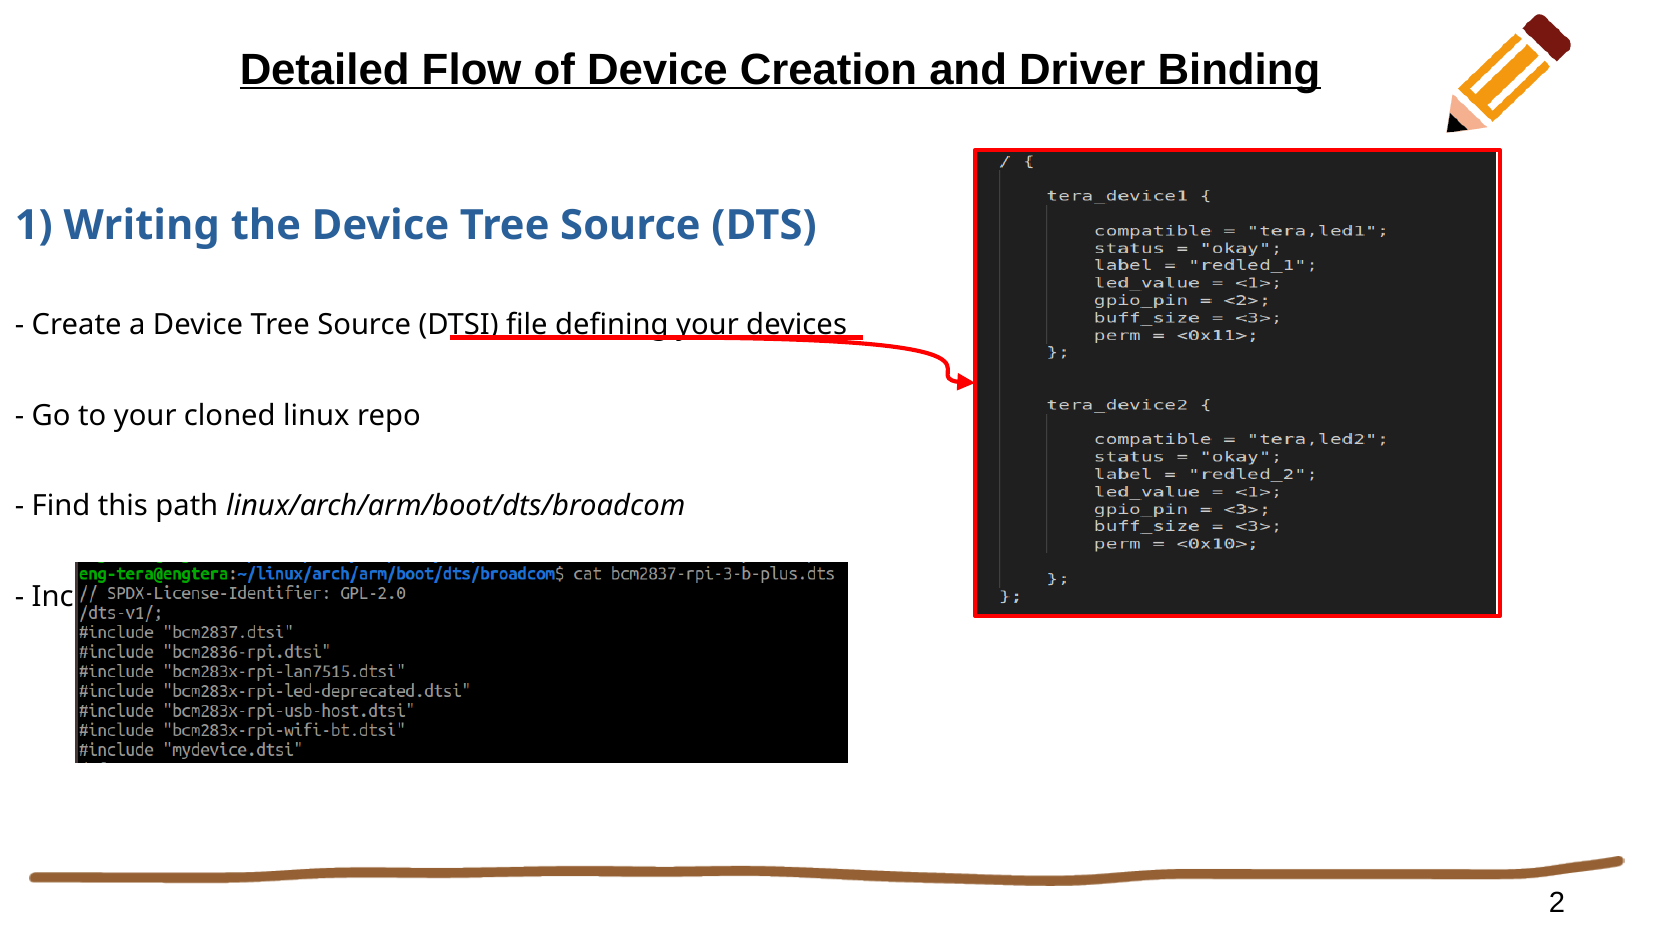

Detailed Flow of Device Creation and Driver Binding
1) Writing the Device Tree Source (DTS)
- Create a Device Tree Source (DTSI) file defining your devices
- Go to your cloned linux repo
- Find this path linux/arch/arm/boot/dts/broadcom
- Include your dtsi into bcm2837-rpi-3-b-plus.dts
- Run ‘ make dtbs ’ and move the output dtb to your boot partition
2